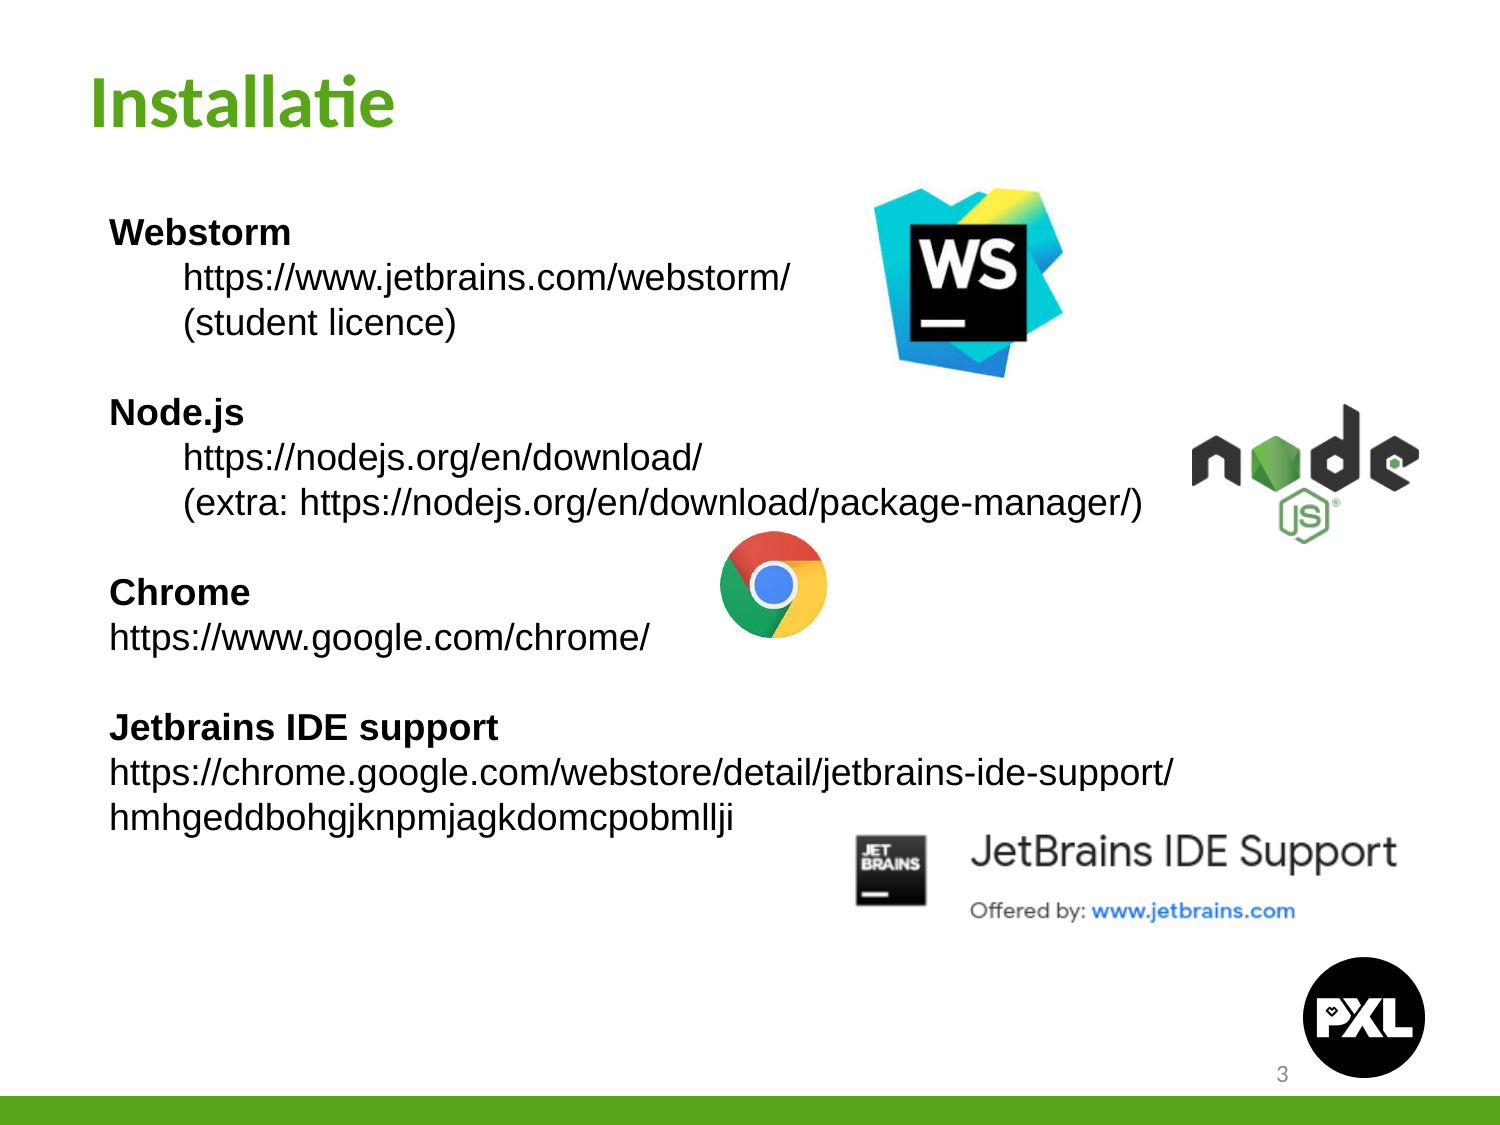

Installatie
Webstorm
	https://www.jetbrains.com/webstorm/
	(student licence)
Node.js
	https://nodejs.org/en/download/
	(extra: https://nodejs.org/en/download/package-manager/)
Chrome
https://www.google.com/chrome/
Jetbrains IDE support
https://chrome.google.com/webstore/detail/jetbrains-ide-support/hmhgeddbohgjknpmjagkdomcpobmllji